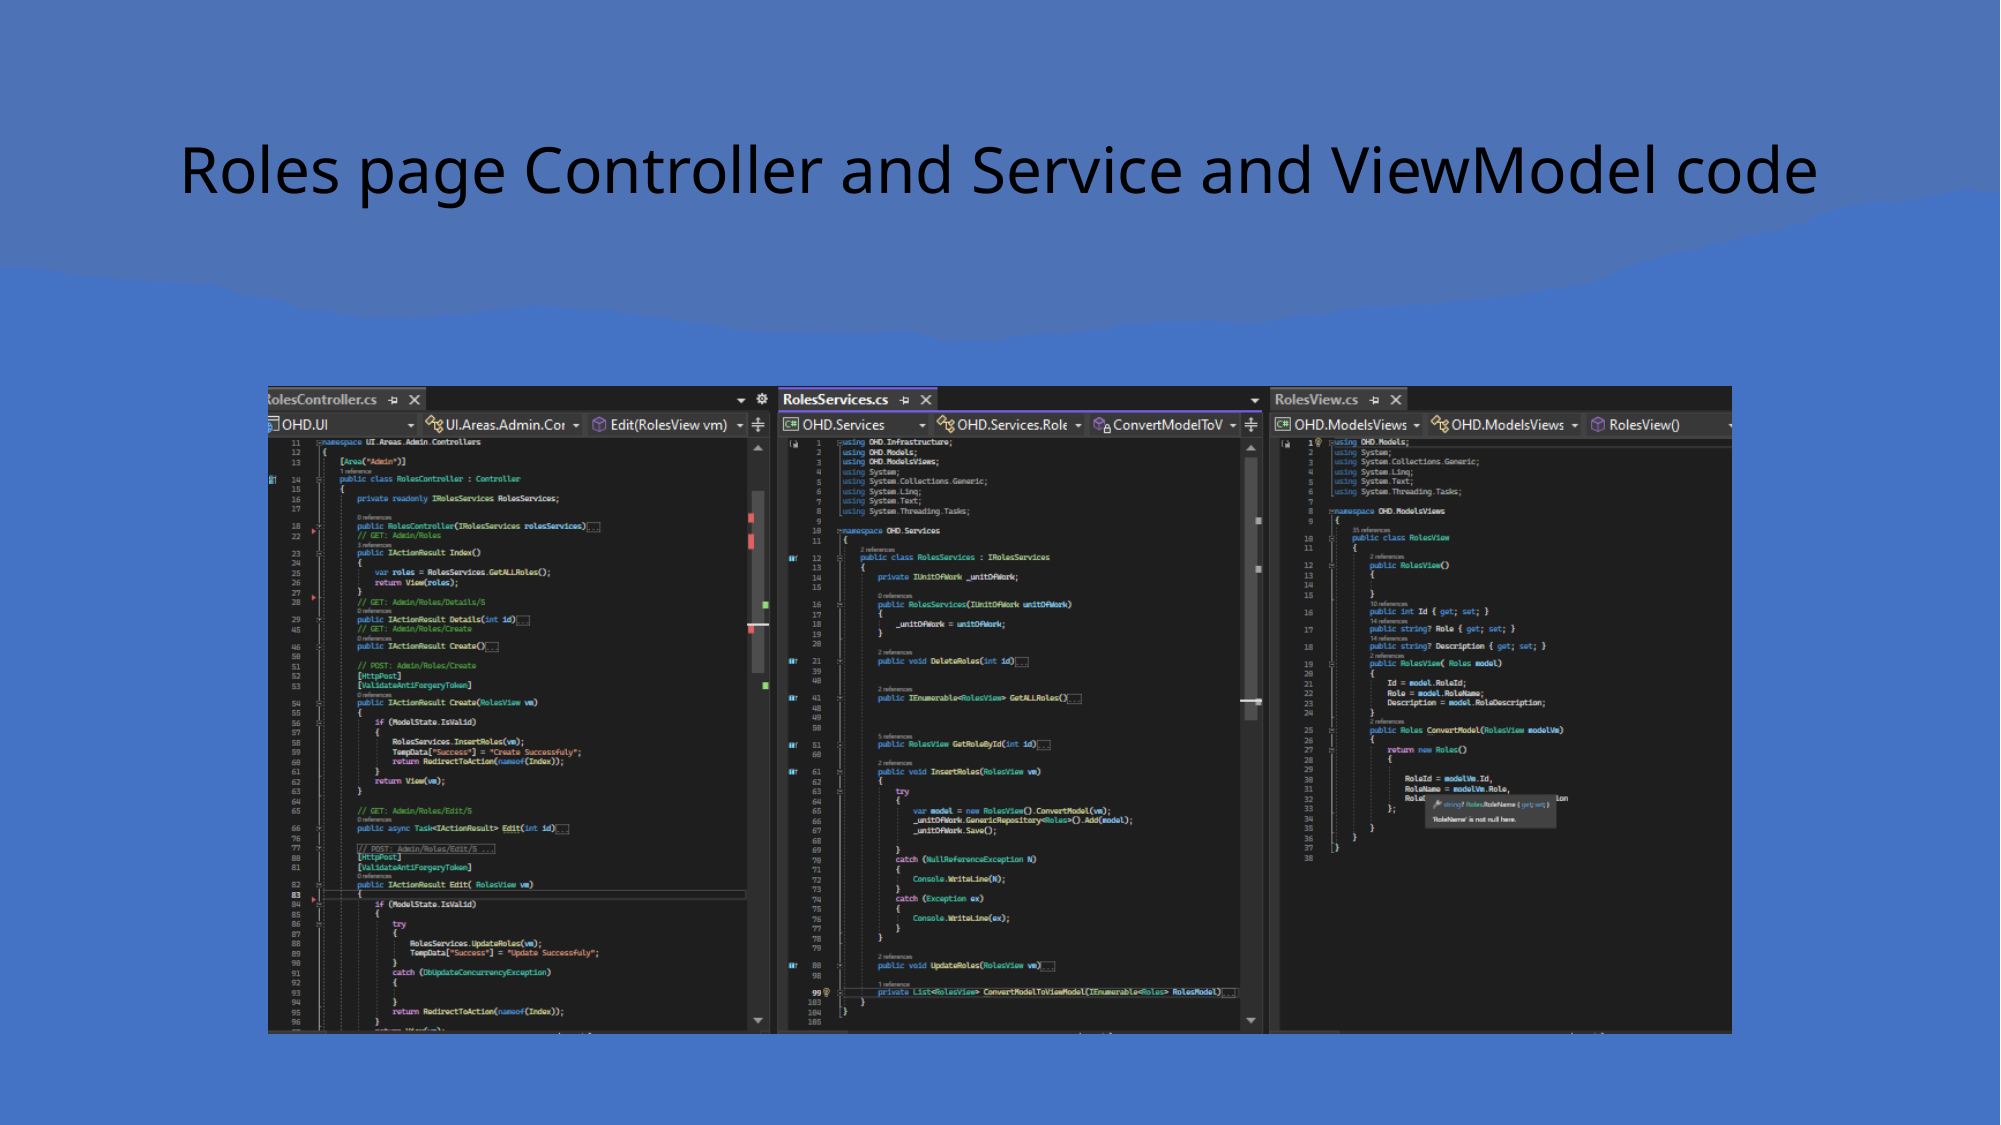

# Roles page Controller and Service and ViewModel code